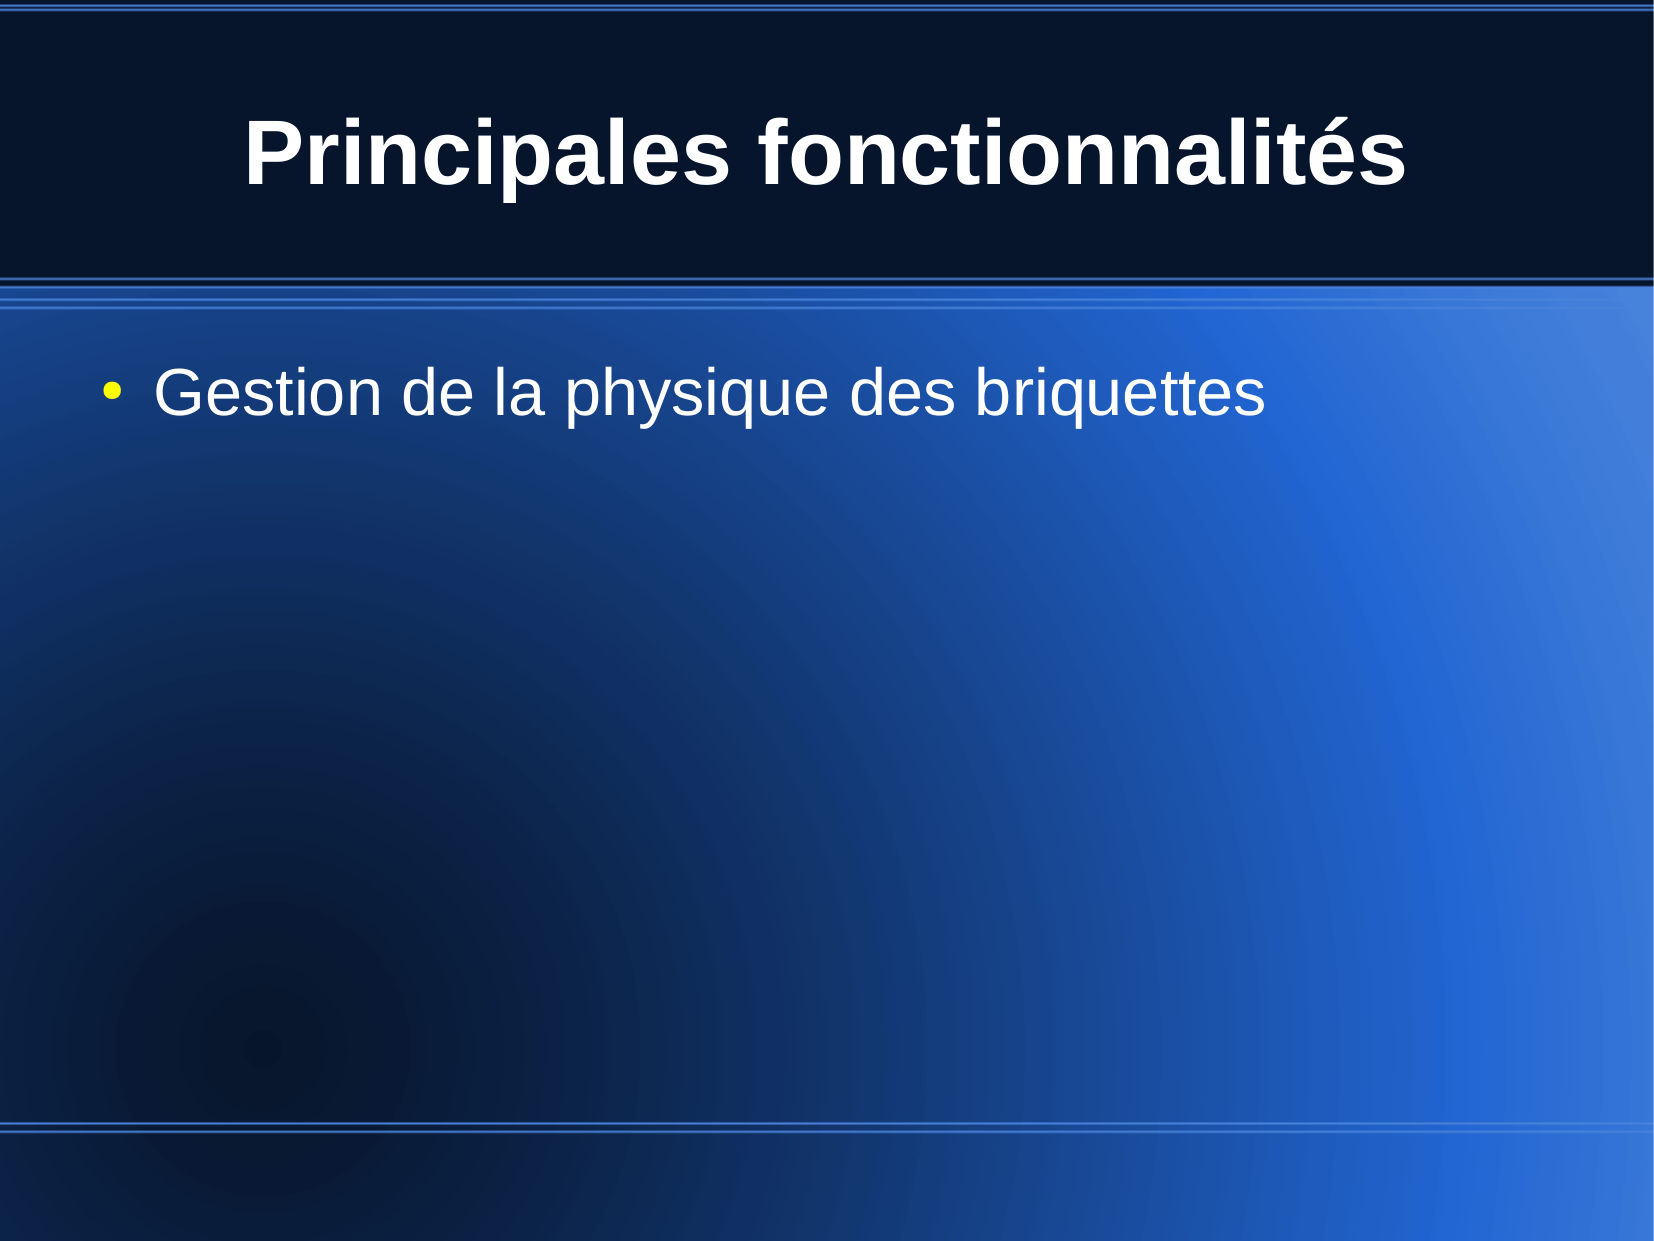

# Principales fonctionnalités
Gestion de la physique des briquettes